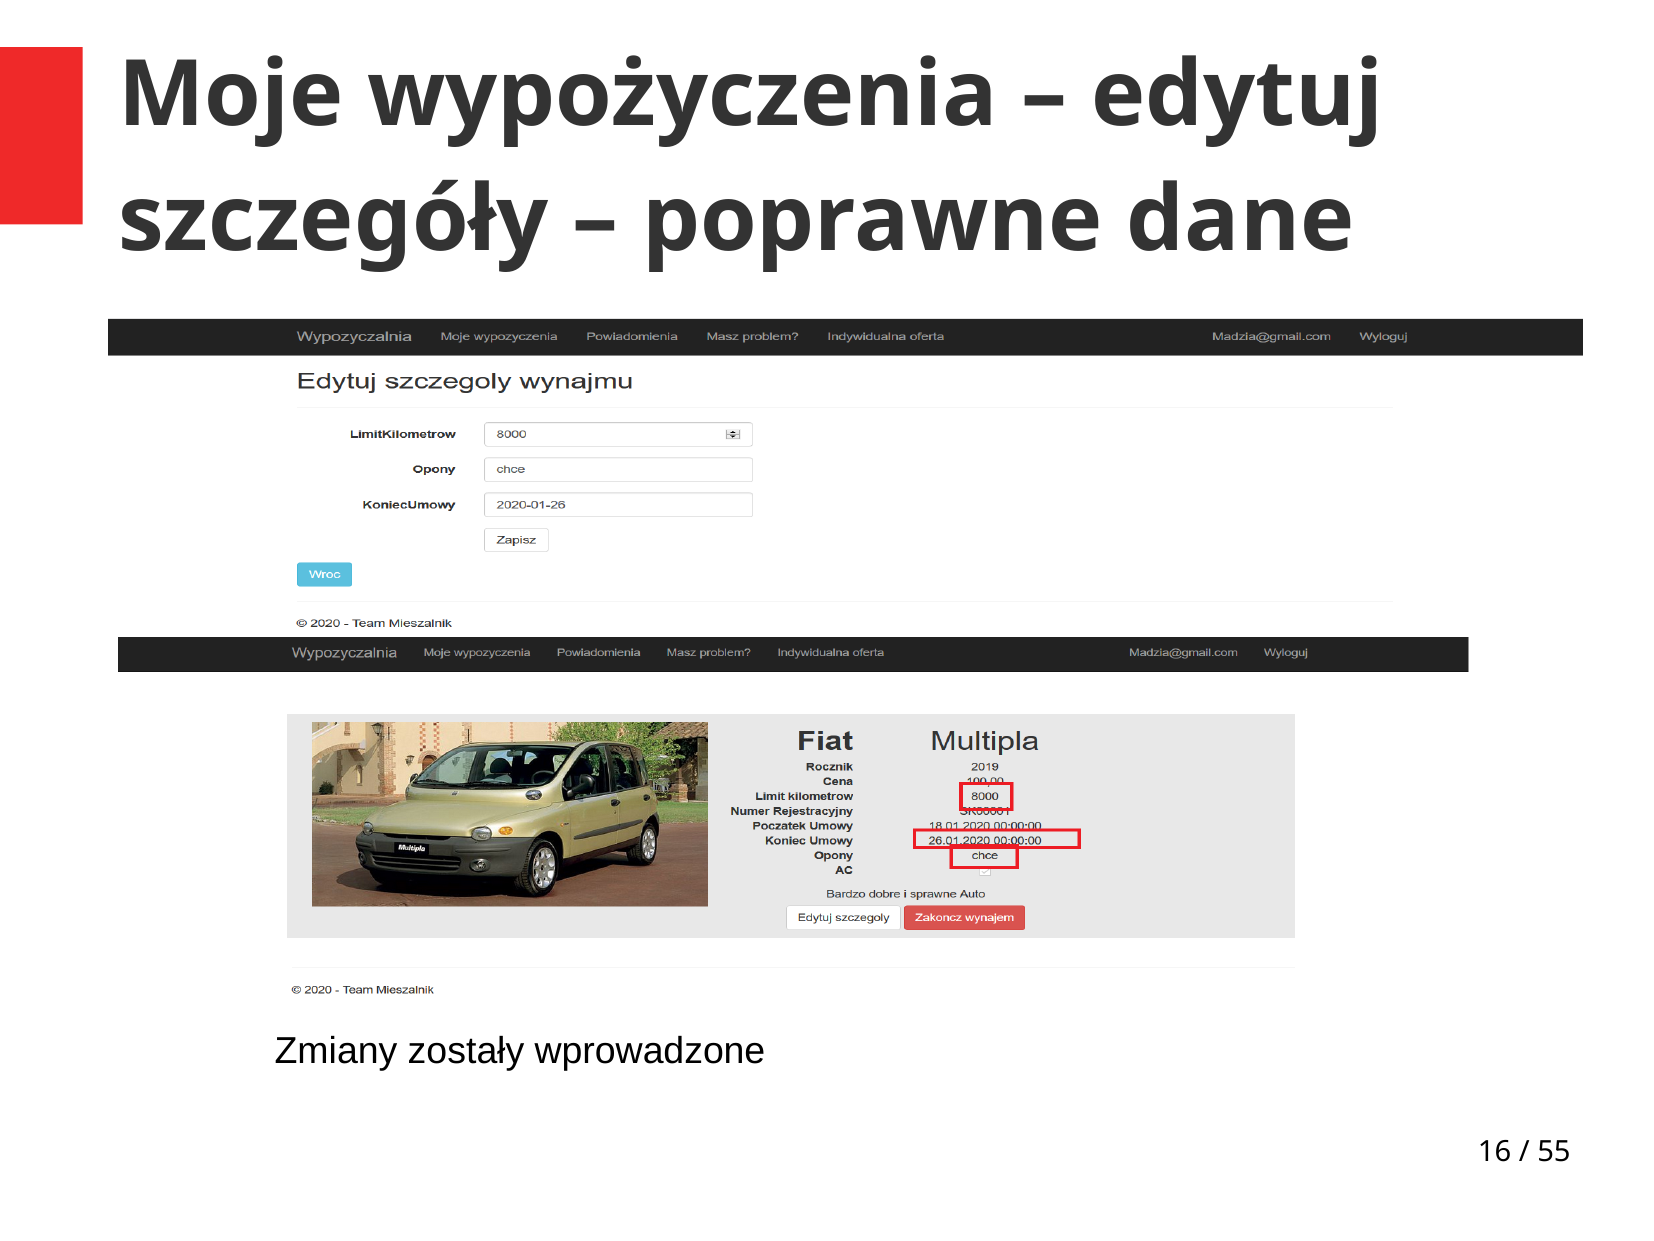

# Moje wypożyczenia – edytuj szczegóły – poprawne dane
Zmiany zostały wprowadzone
16